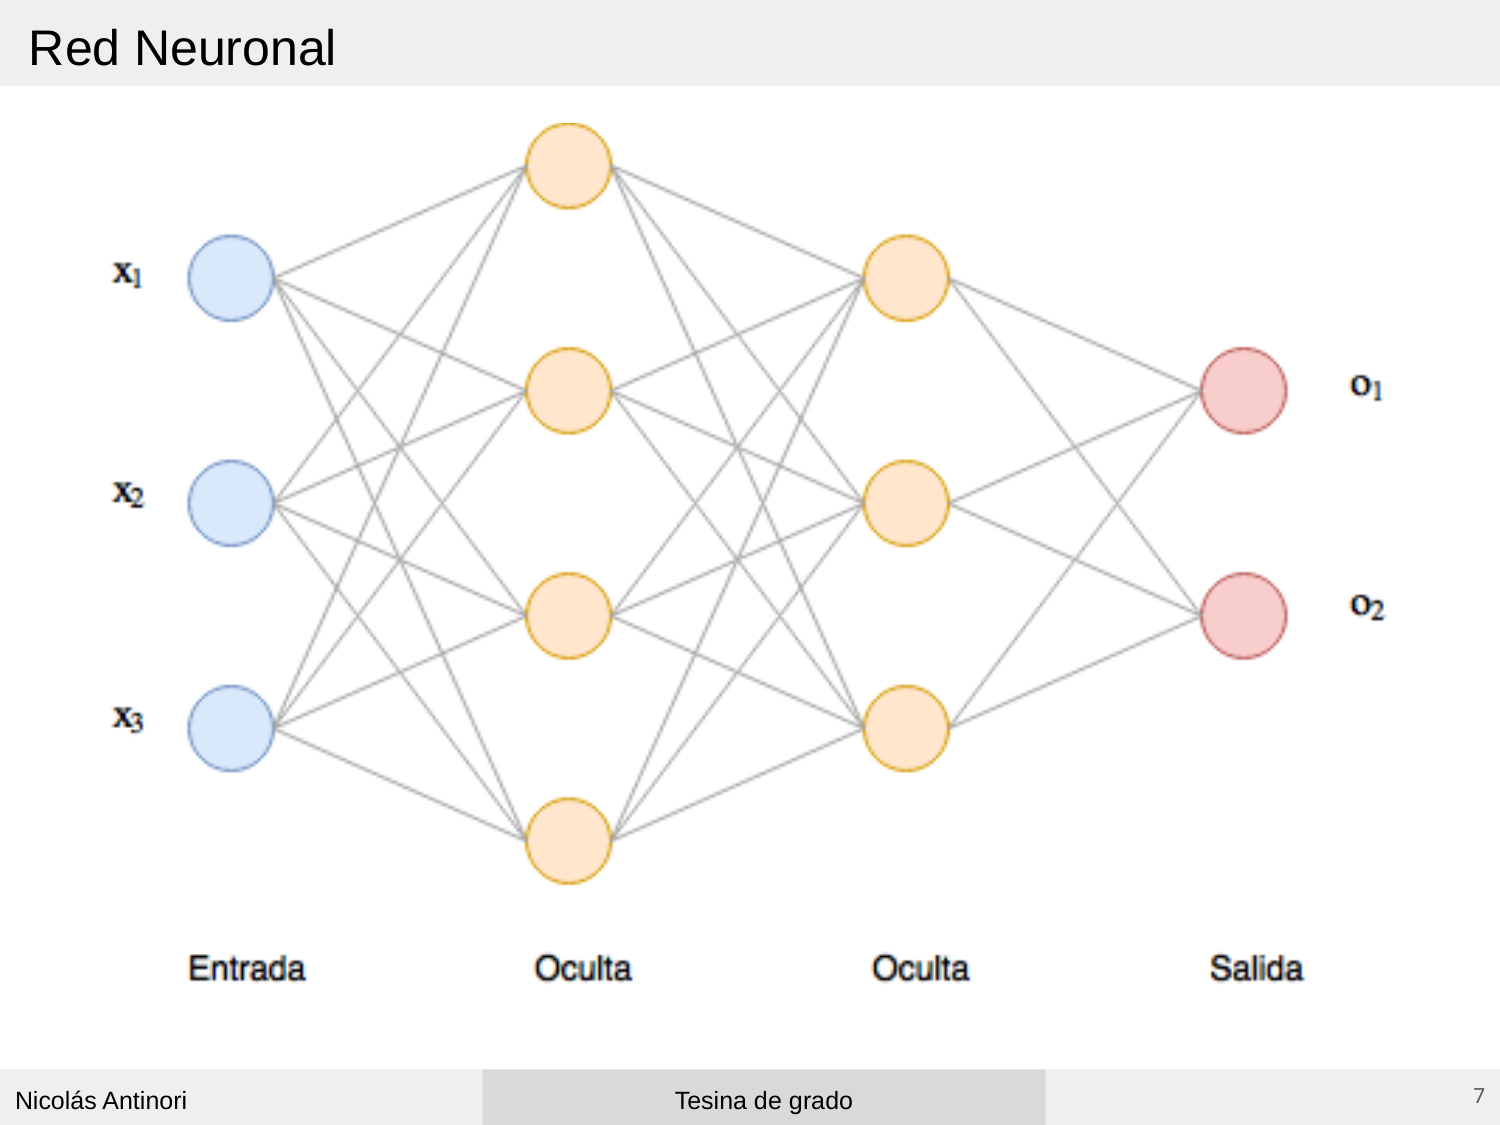

Red Neuronal
Nicolás Antinori
Tesina de grado